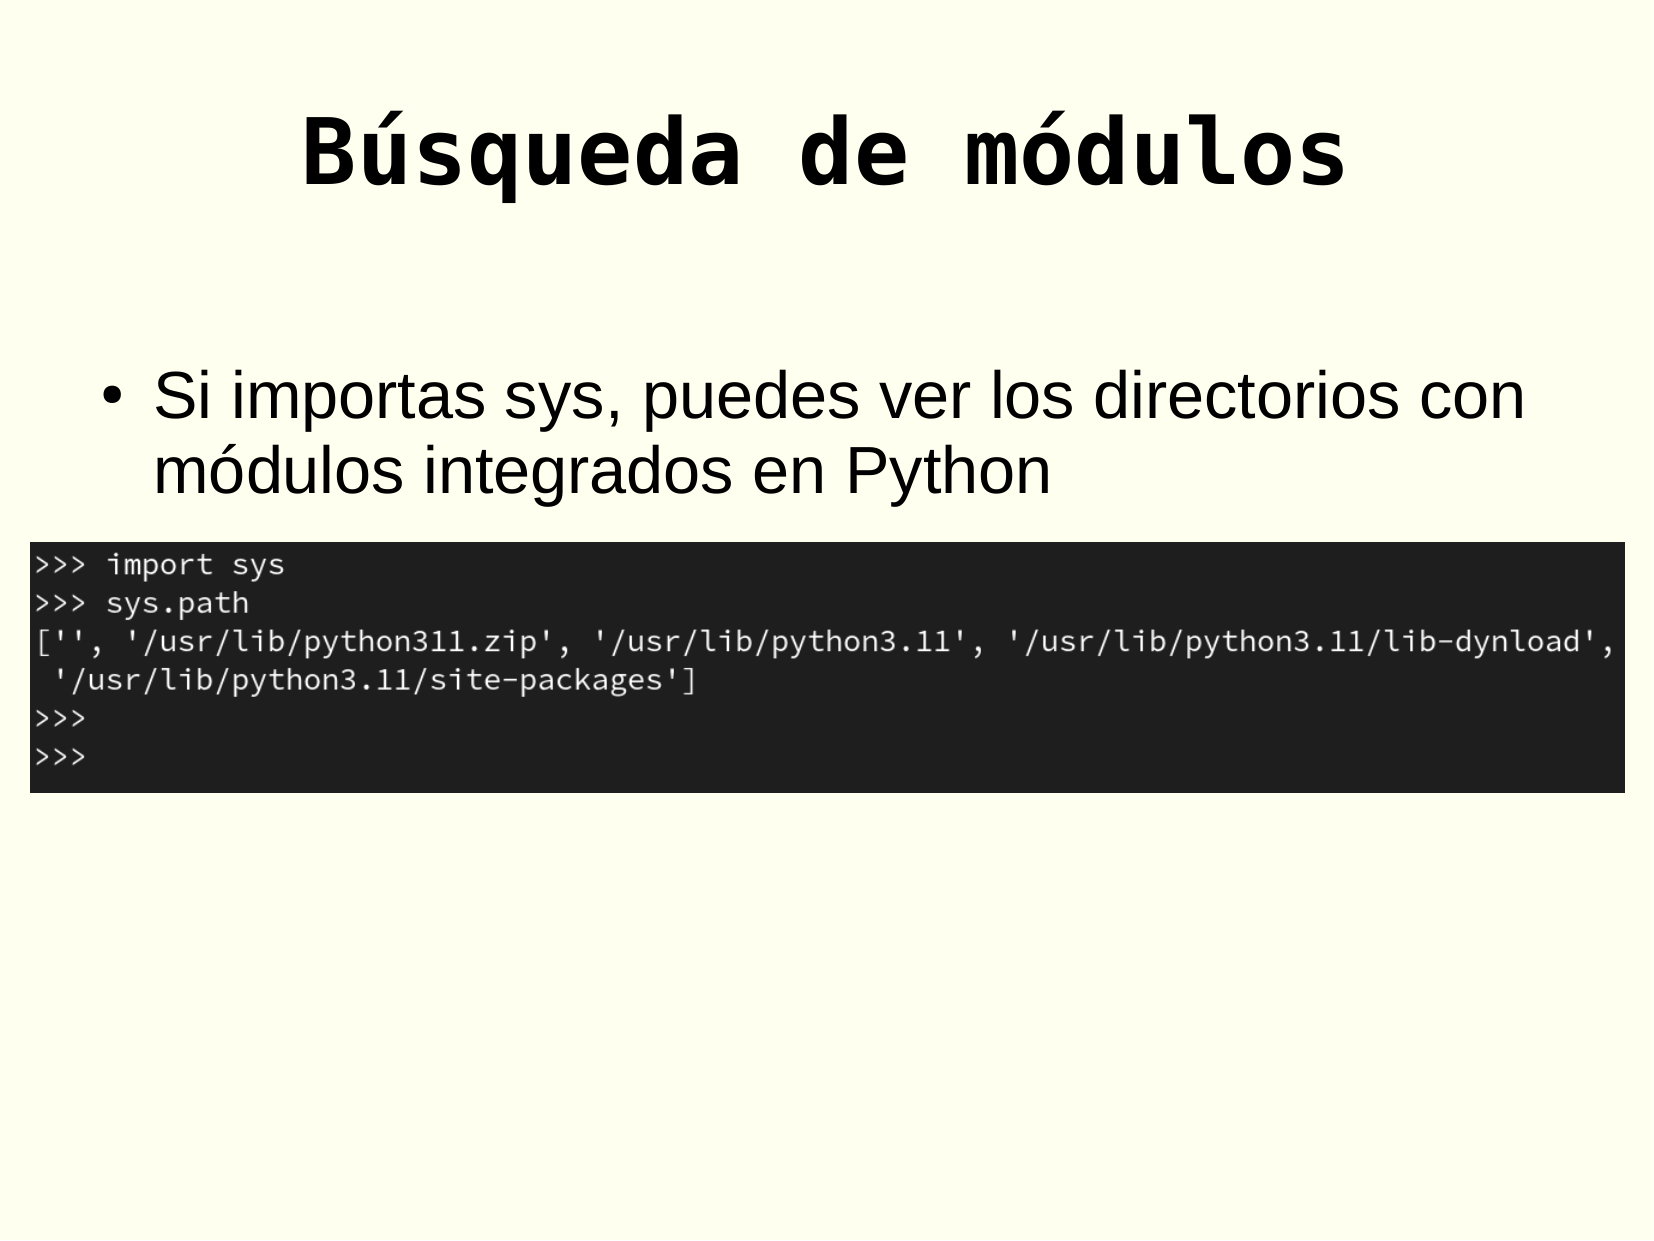

# Búsqueda de módulos
Si importas sys, puedes ver los directorios con módulos integrados en Python